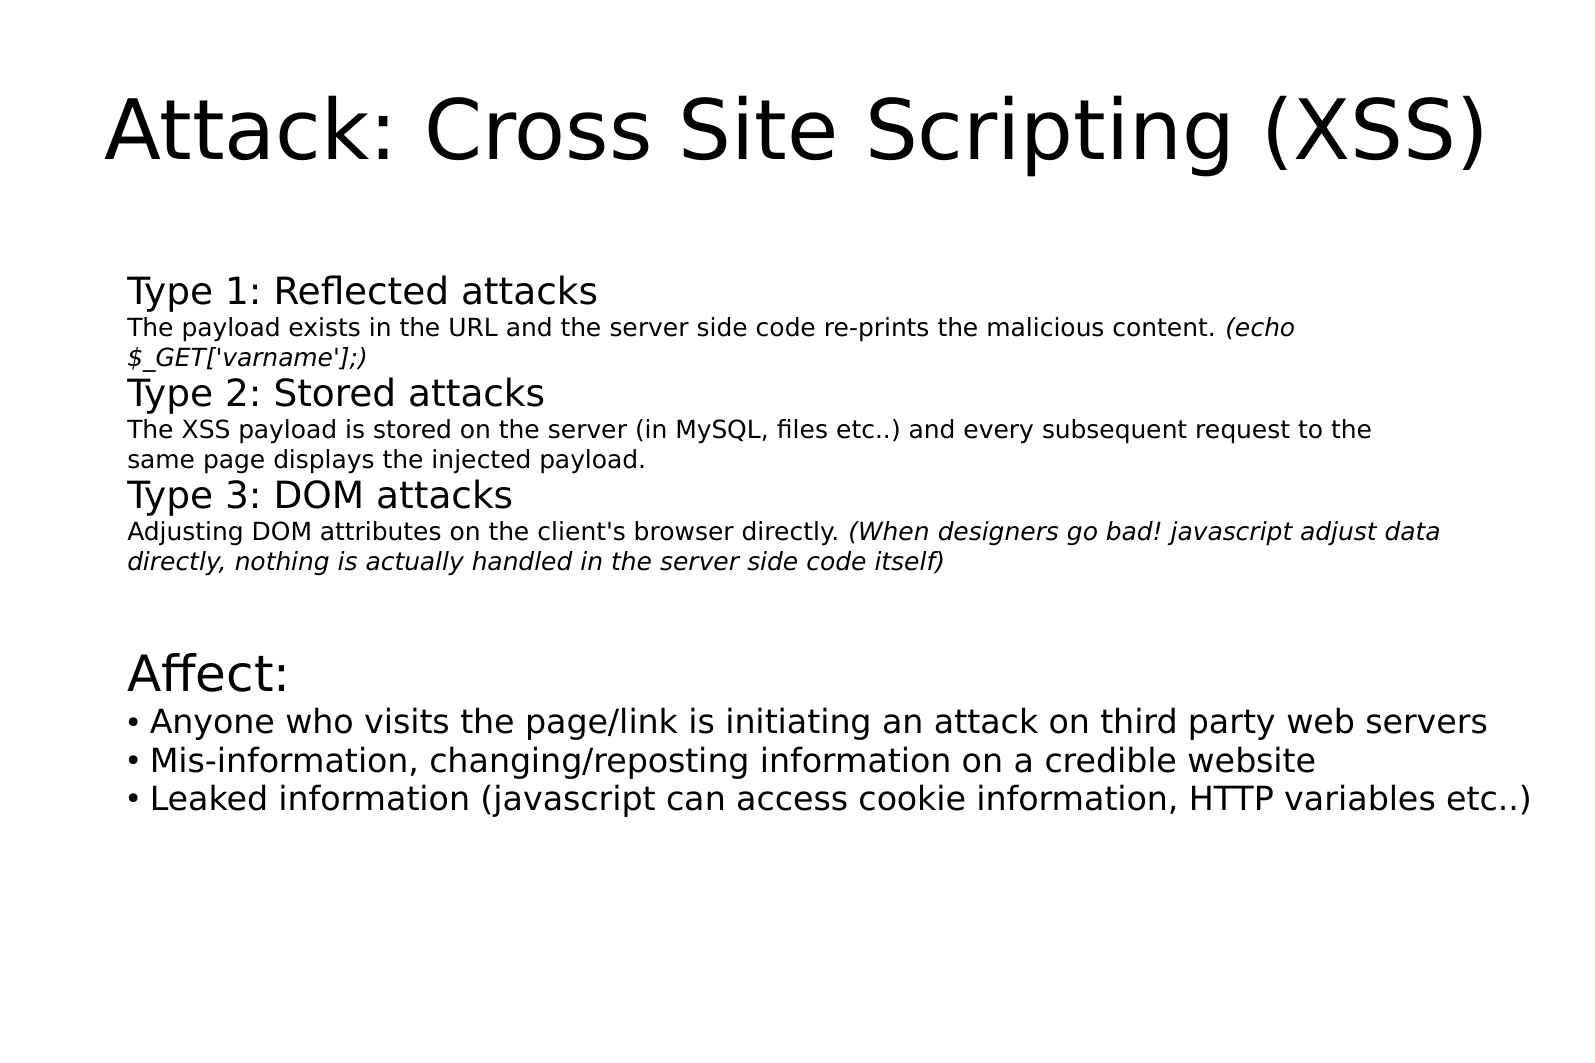

# Attack: Cross Site Scripting (XSS)
Type 1: Reflected attacks
The payload exists in the URL and the server side code re-prints the malicious content. (echo $_GET['varname'];)
Type 2: Stored attacks
The XSS payload is stored on the server (in MySQL, files etc..) and every subsequent request to the same page displays the injected payload.
Type 3: DOM attacks
Adjusting DOM attributes on the client's browser directly. (When designers go bad! javascript adjust data directly, nothing is actually handled in the server side code itself)
Affect:
 Anyone who visits the page/link is initiating an attack on third party web servers
 Mis-information, changing/reposting information on a credible website
 Leaked information (javascript can access cookie information, HTTP variables etc..)